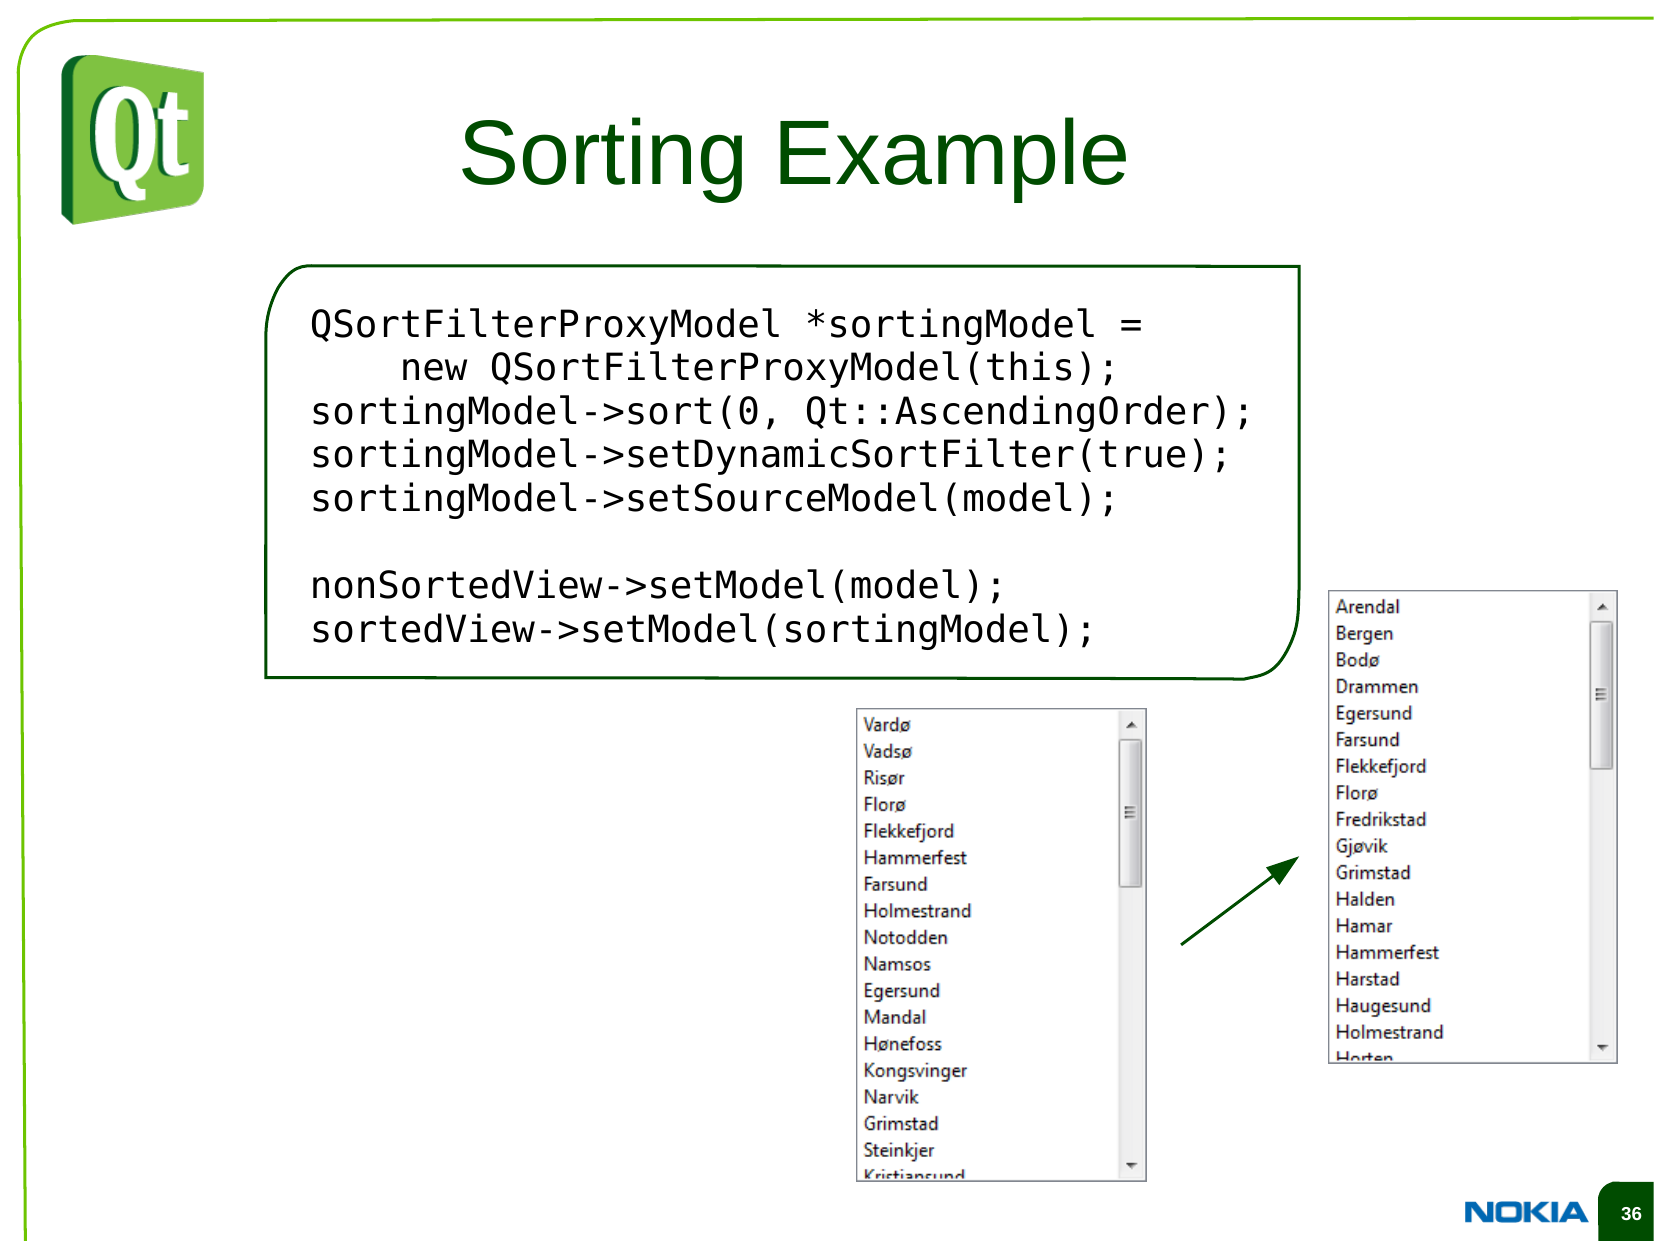

# Sorting Example
QSortFilterProxyModel *sortingModel =
 new QSortFilterProxyModel(this);
sortingModel->sort(0, Qt::AscendingOrder);
sortingModel->setDynamicSortFilter(true);
sortingModel->setSourceModel(model);
nonSortedView->setModel(model);
sortedView->setModel(sortingModel);